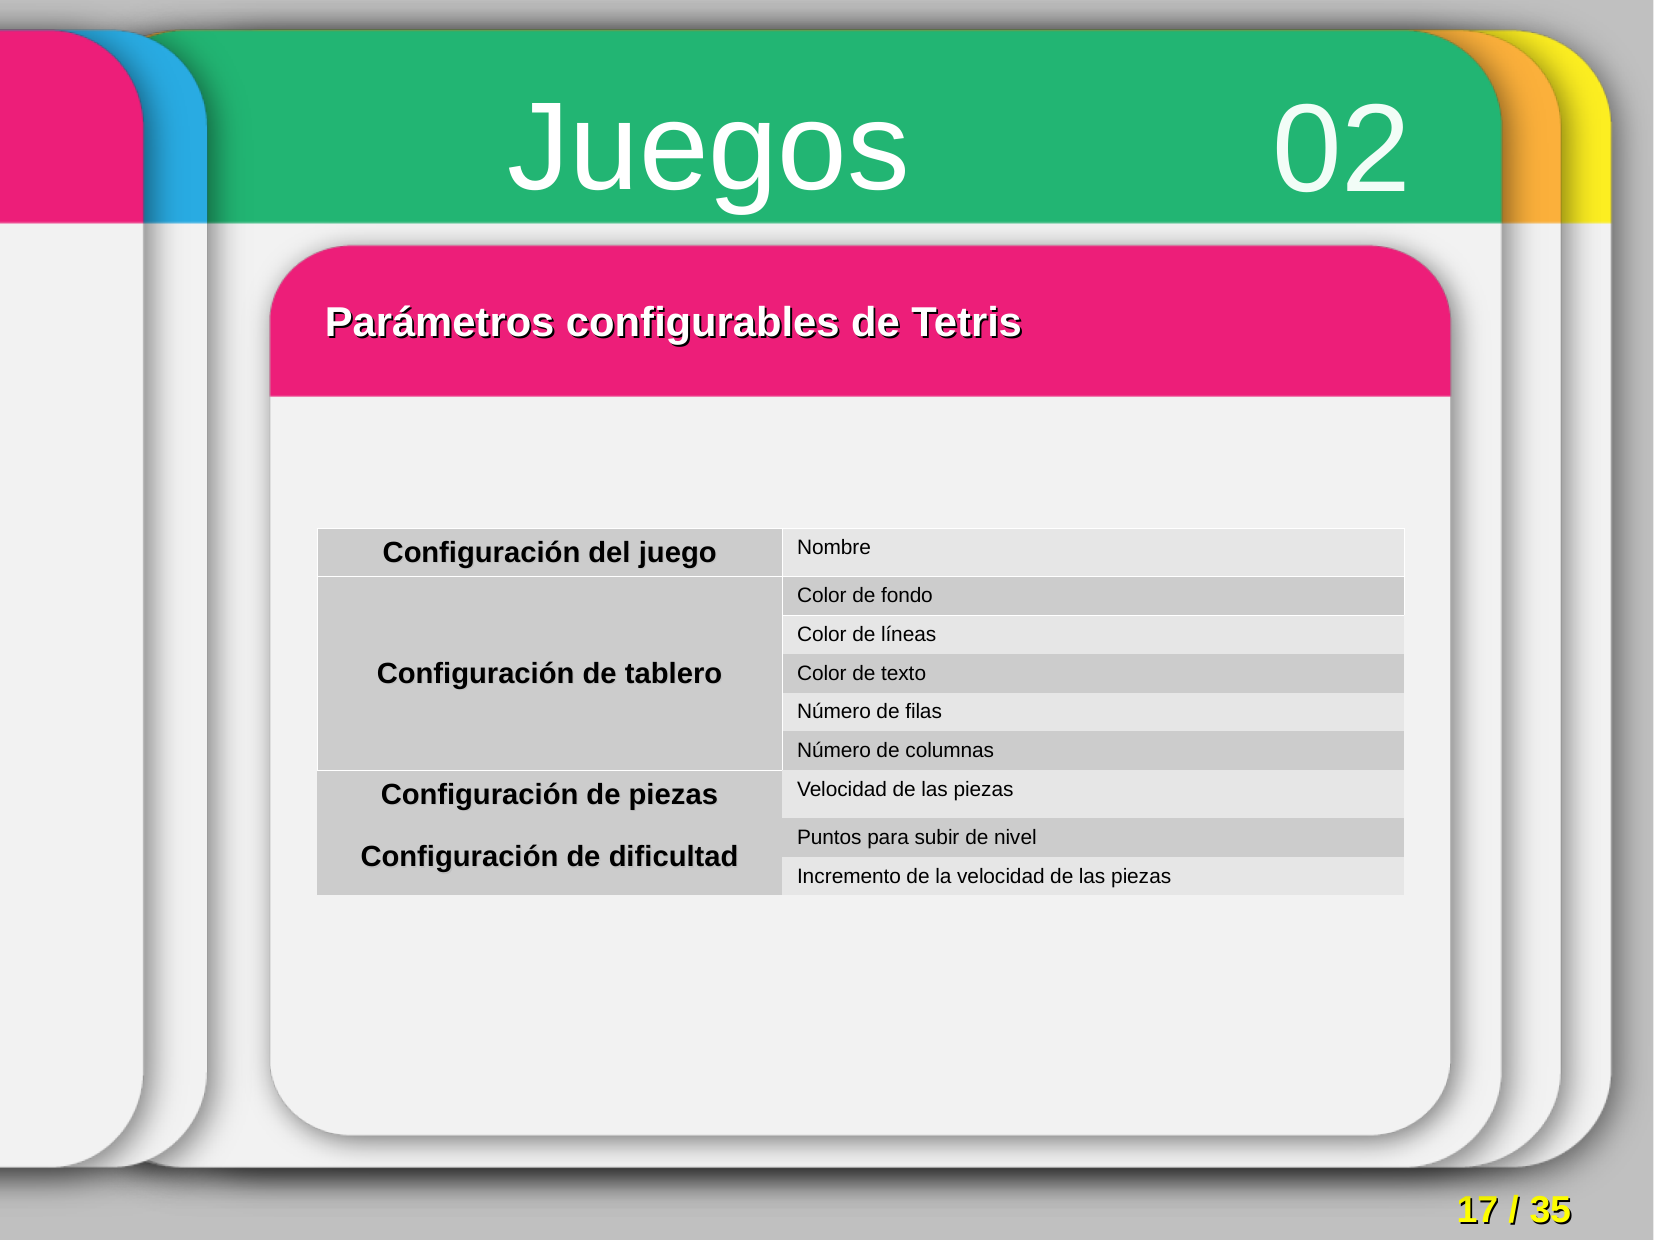

02
# Juegos
Parámetros configurables de Tetris
| Configuración del juego | Nombre |
| --- | --- |
| Configuración de tablero | Color de fondo |
| | Color de líneas |
| | Color de texto |
| | Número de filas |
| | Número de columnas |
| Configuración de piezas | Velocidad de las piezas |
| Configuración de dificultad | Puntos para subir de nivel |
| | Incremento de la velocidad de las piezas |